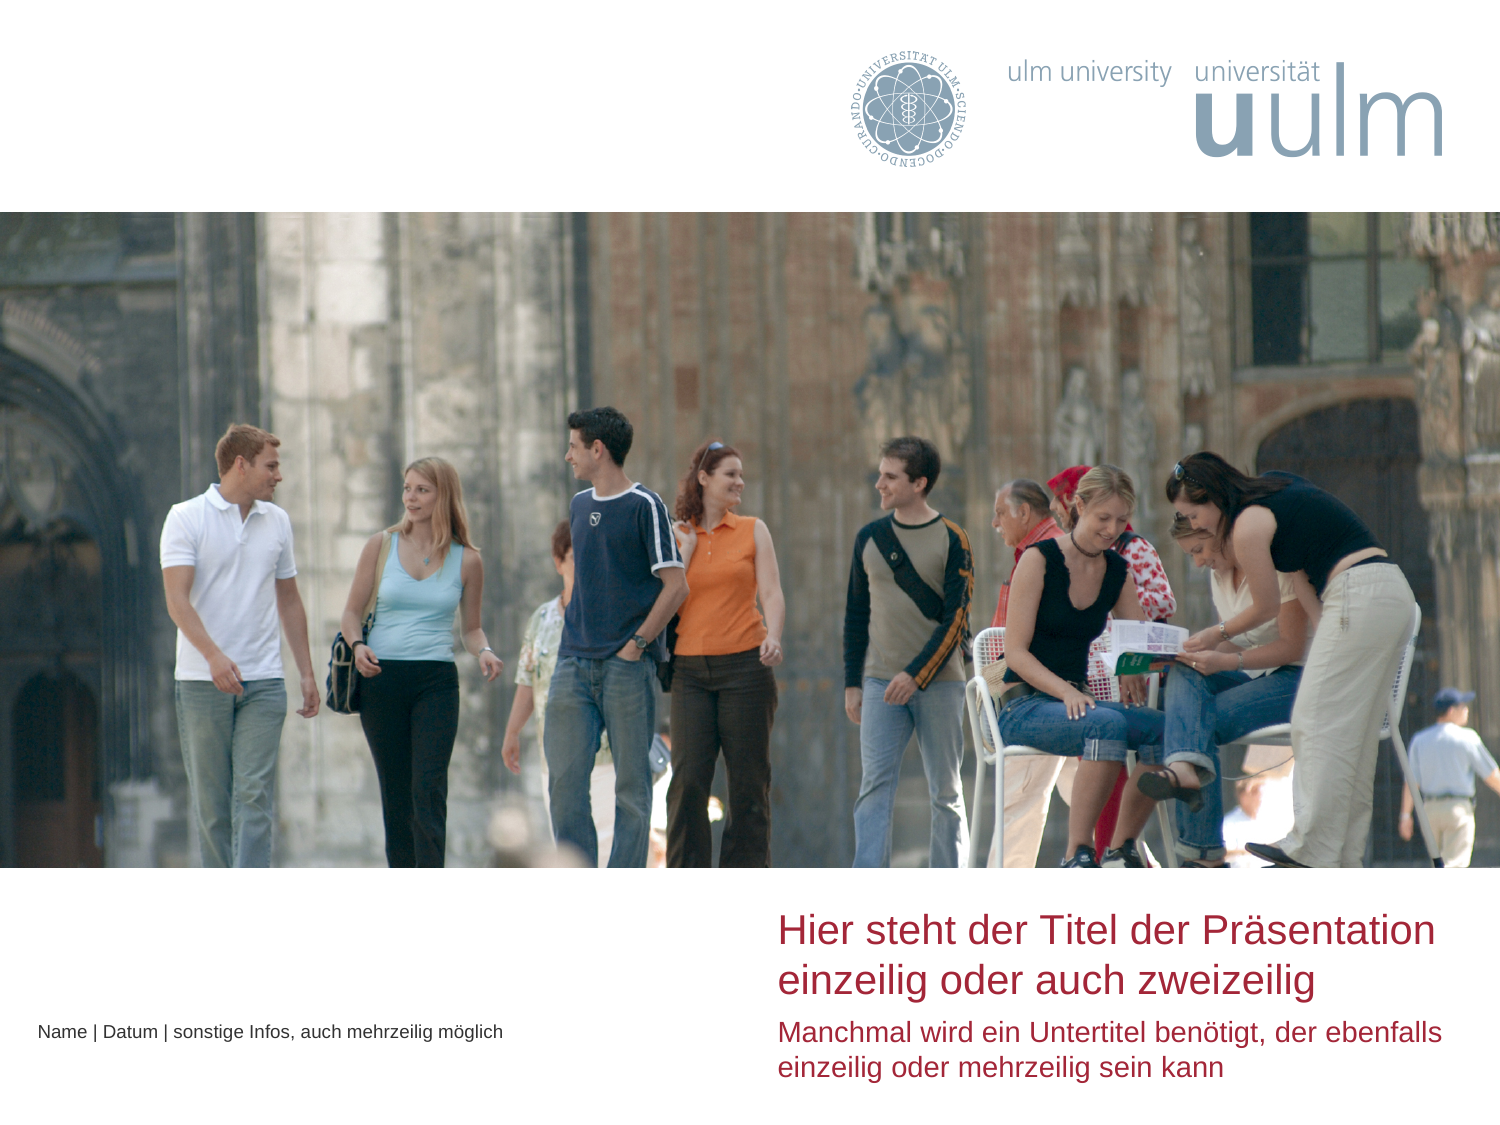

Hier steht der Titel der Präsentation
einzeilig oder auch zweizeilig
Manchmal wird ein Untertitel benötigt, der ebenfalls
einzeilig oder mehrzeilig sein kann
Name | Datum | sonstige Infos, auch mehrzeilig möglich